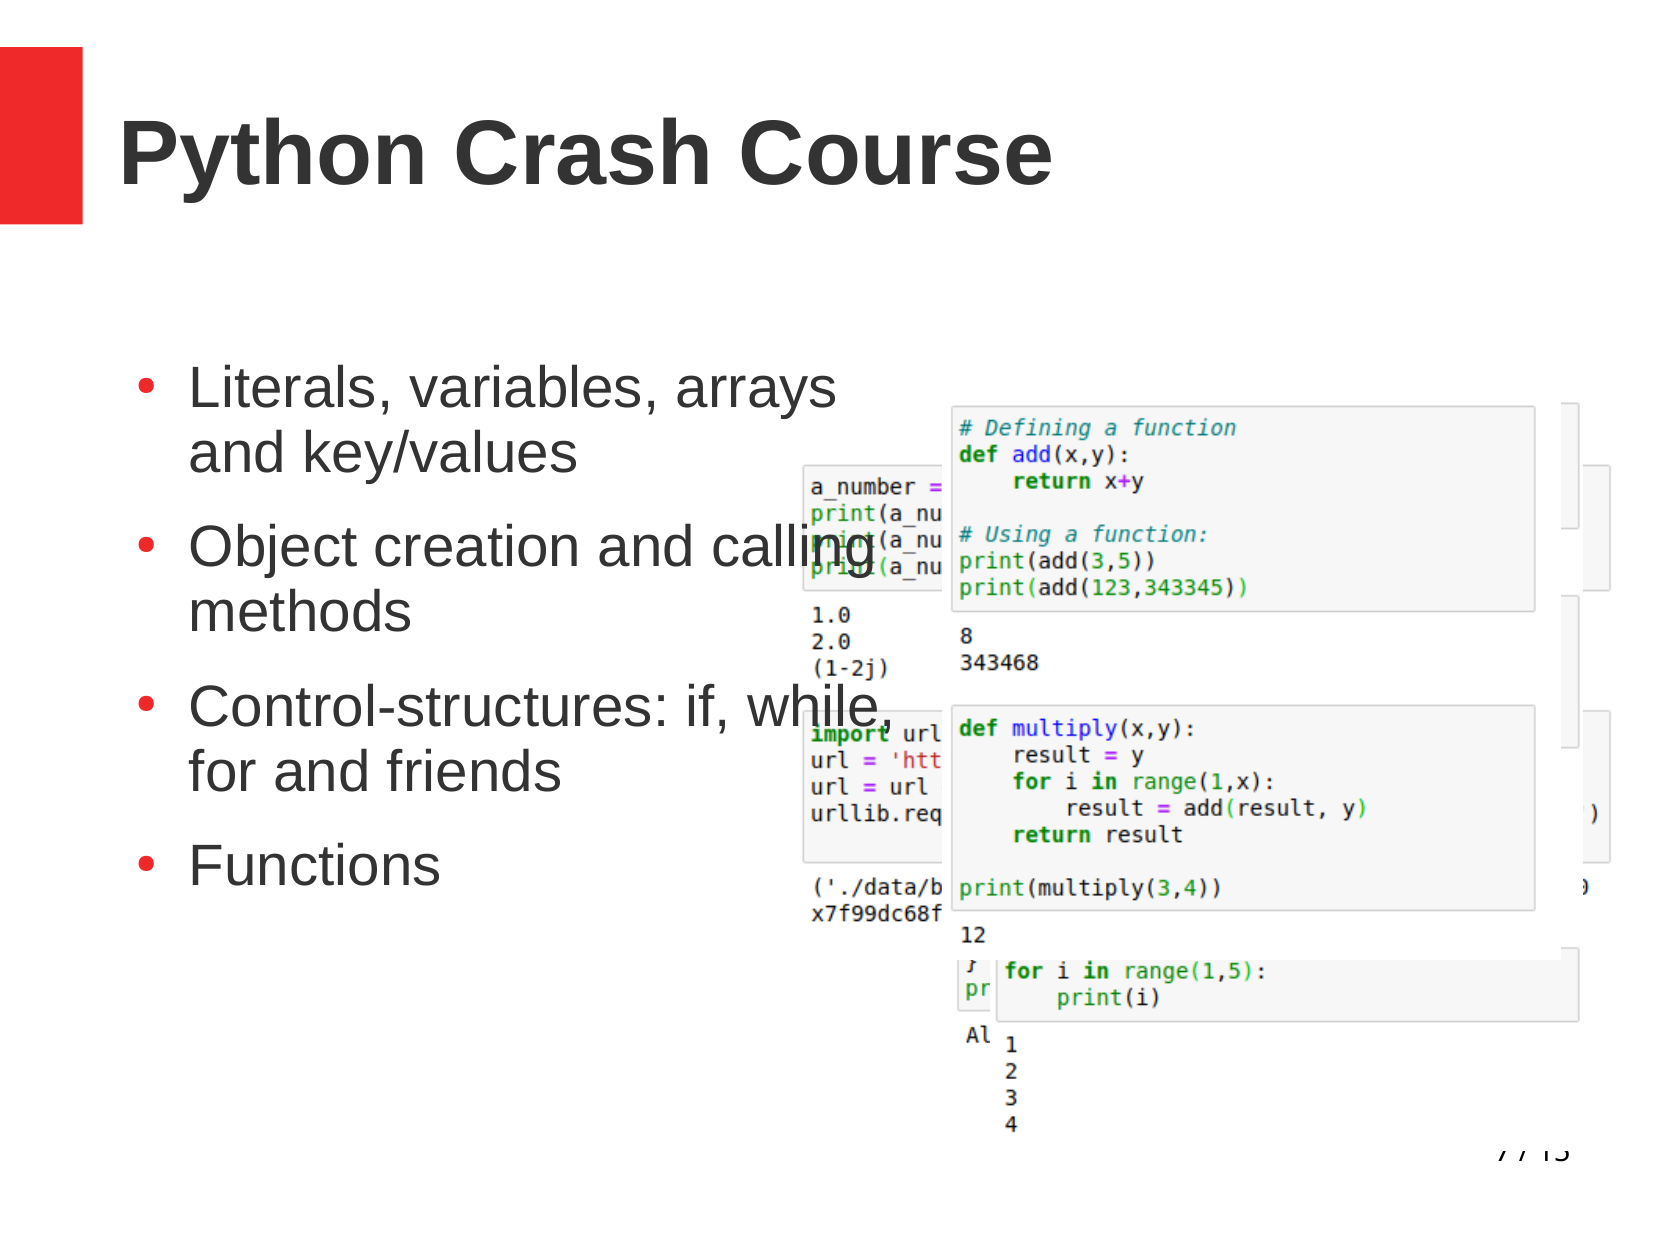

# Python Crash Course
Literals, variables, arrays and key/values
Object creation and calling methods
Control-structures: if, while, for and friends
Functions
7